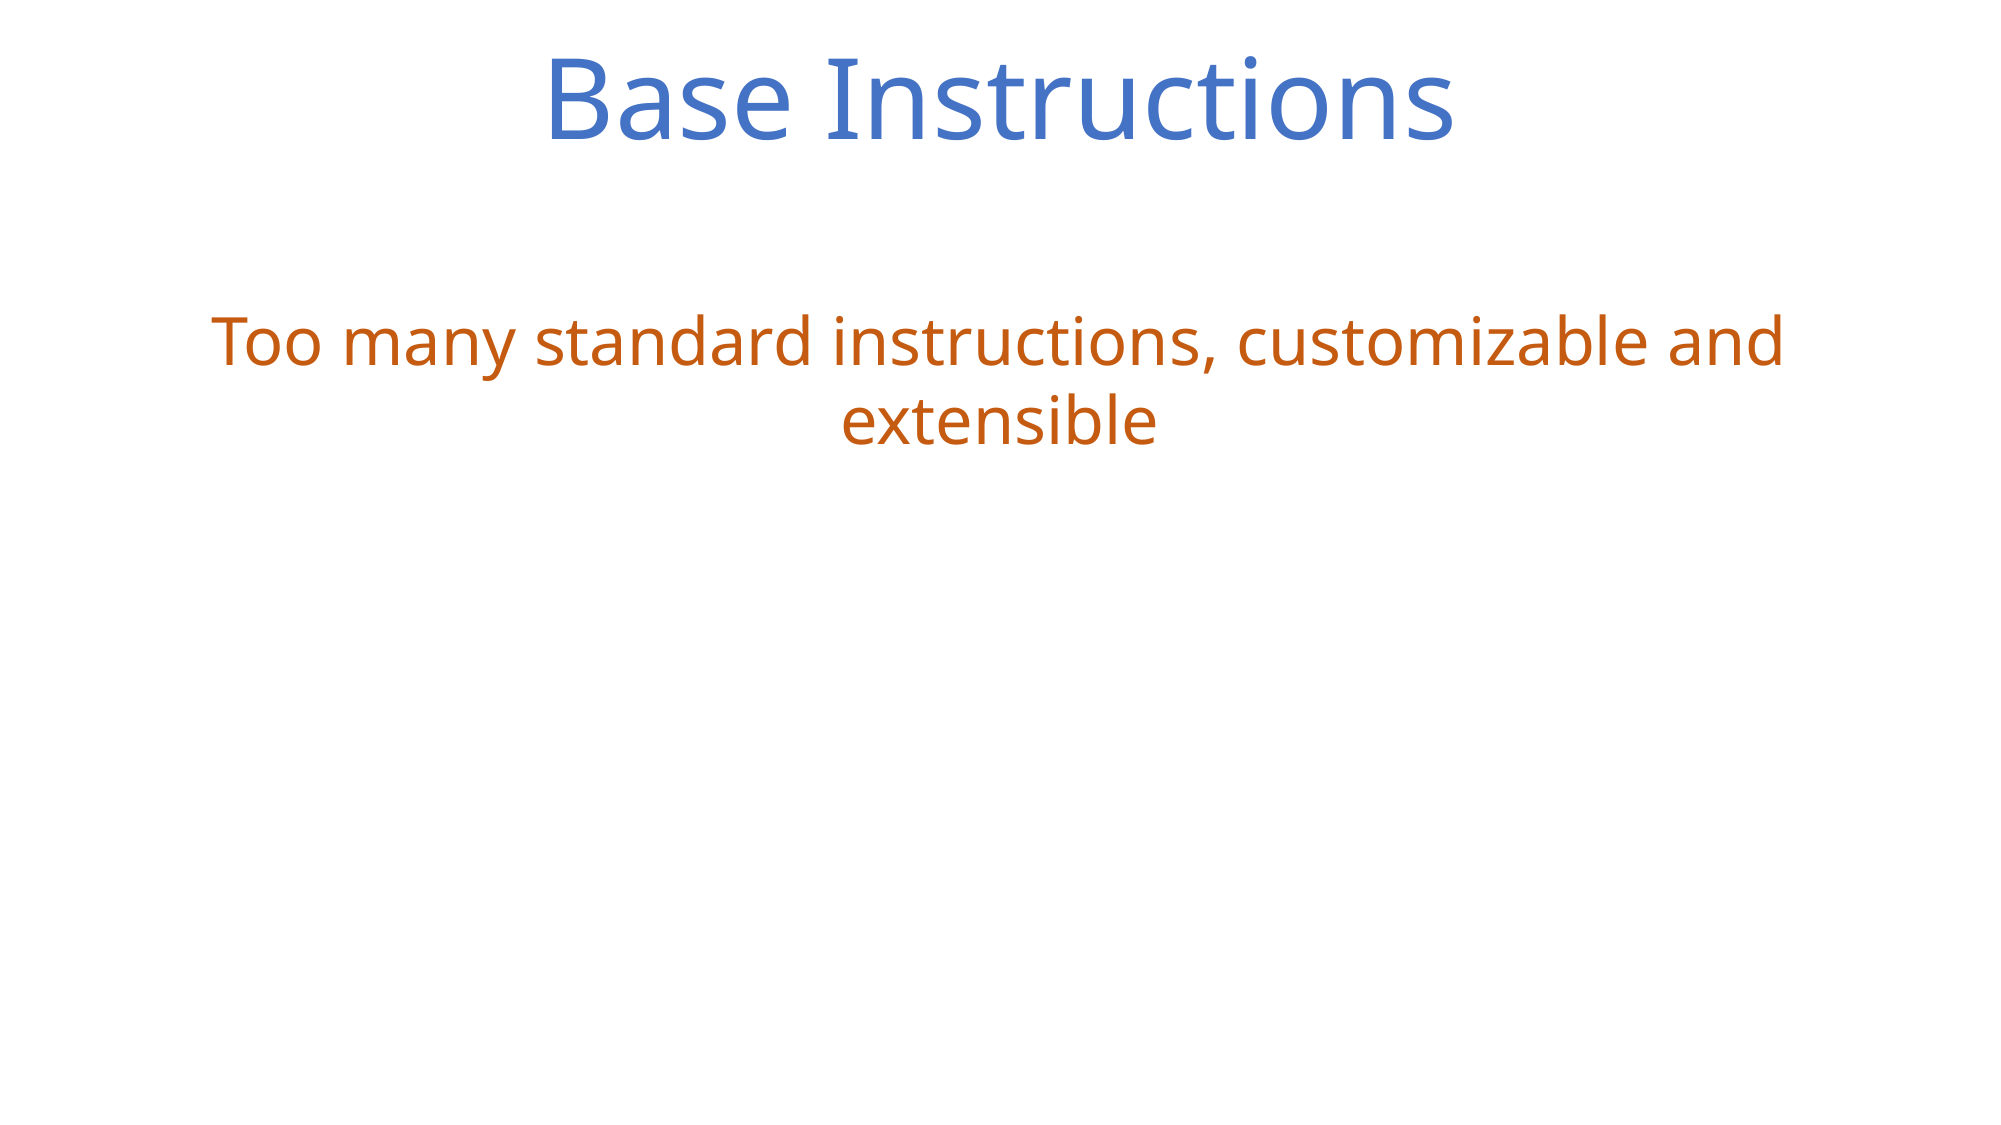

Base Instructions
Too many standard instructions, customizable and extensible